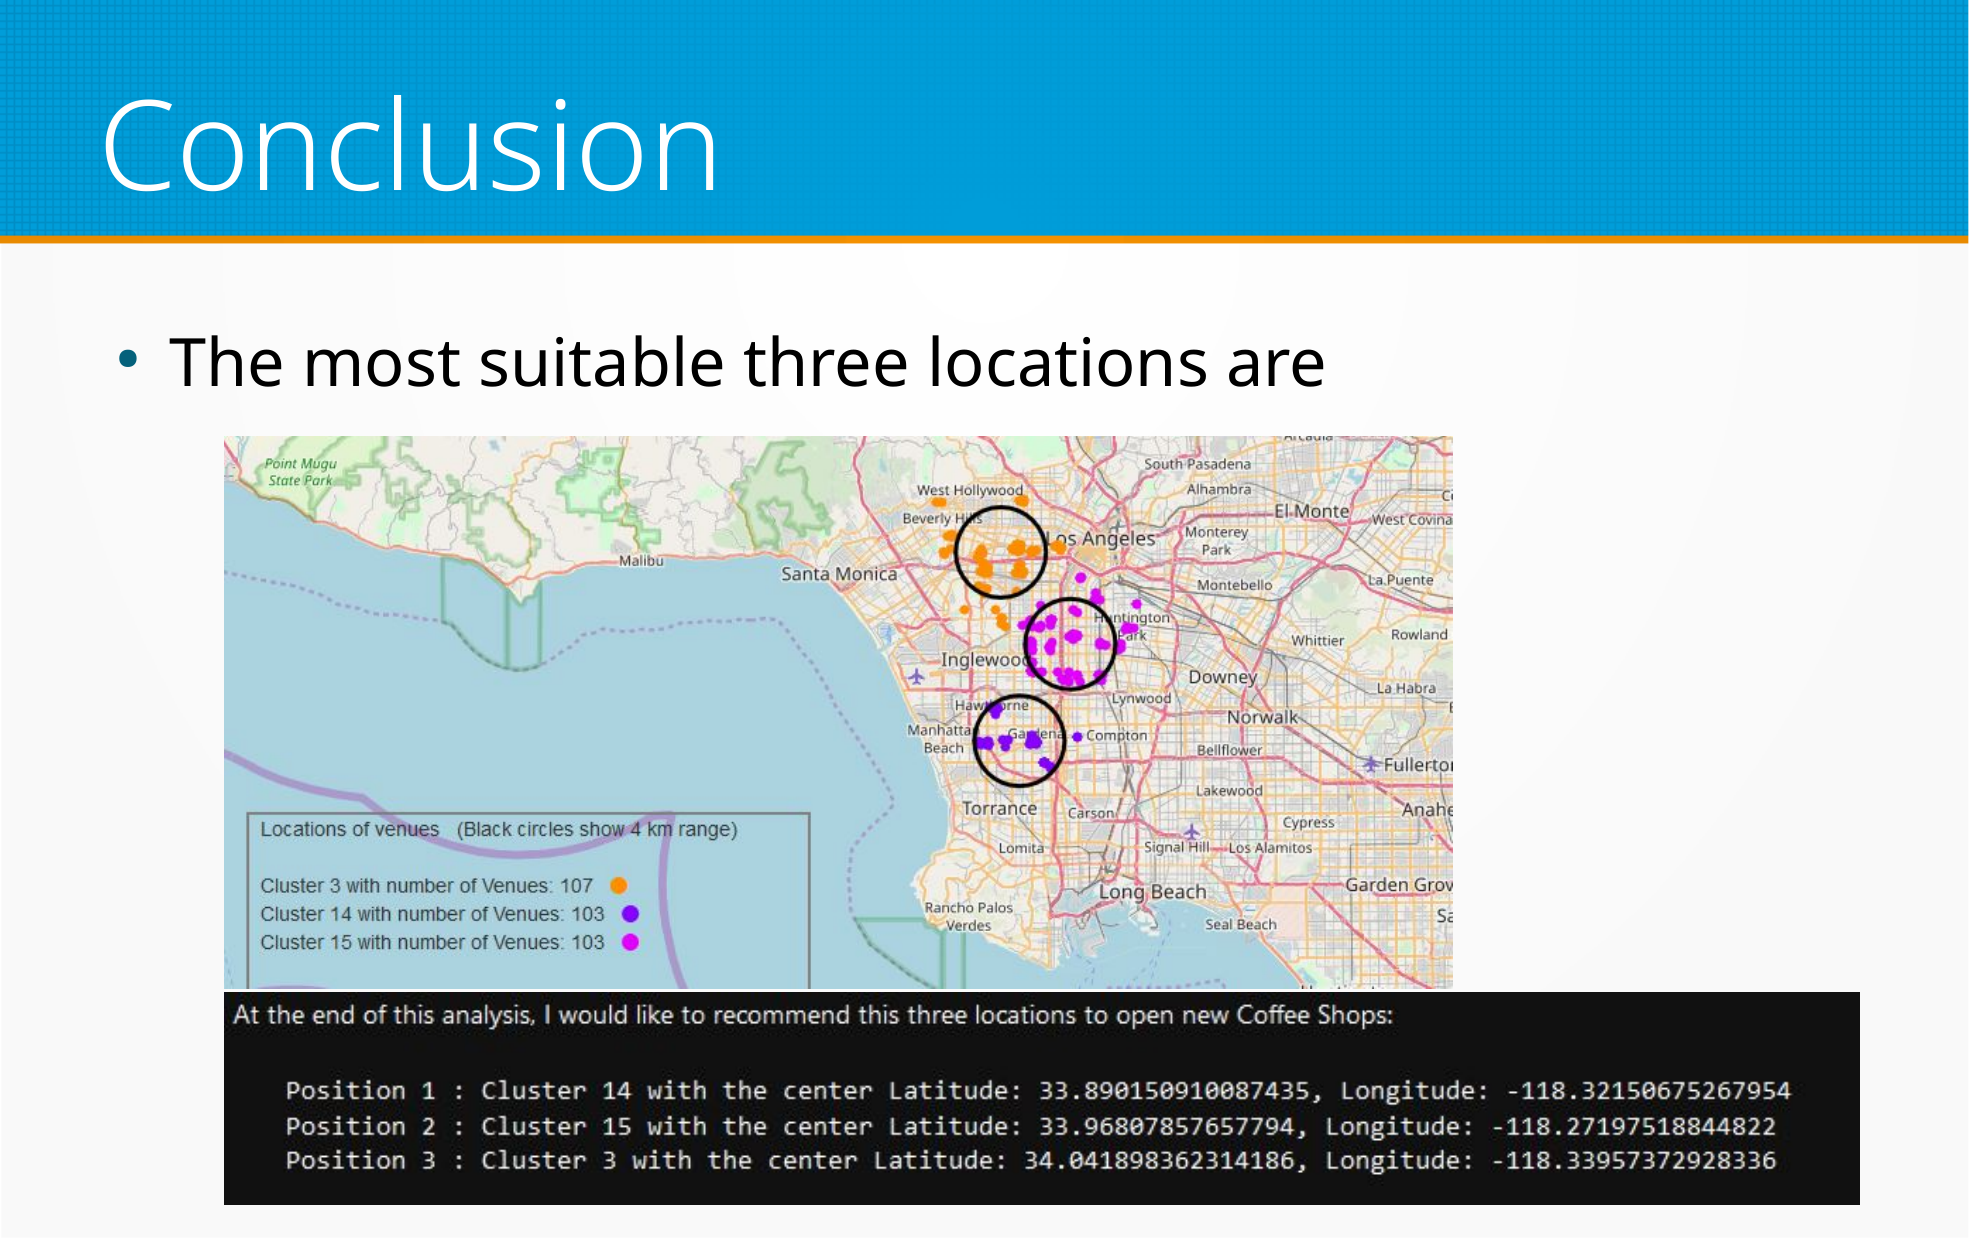

Conclusion
# The most suitable three locations are